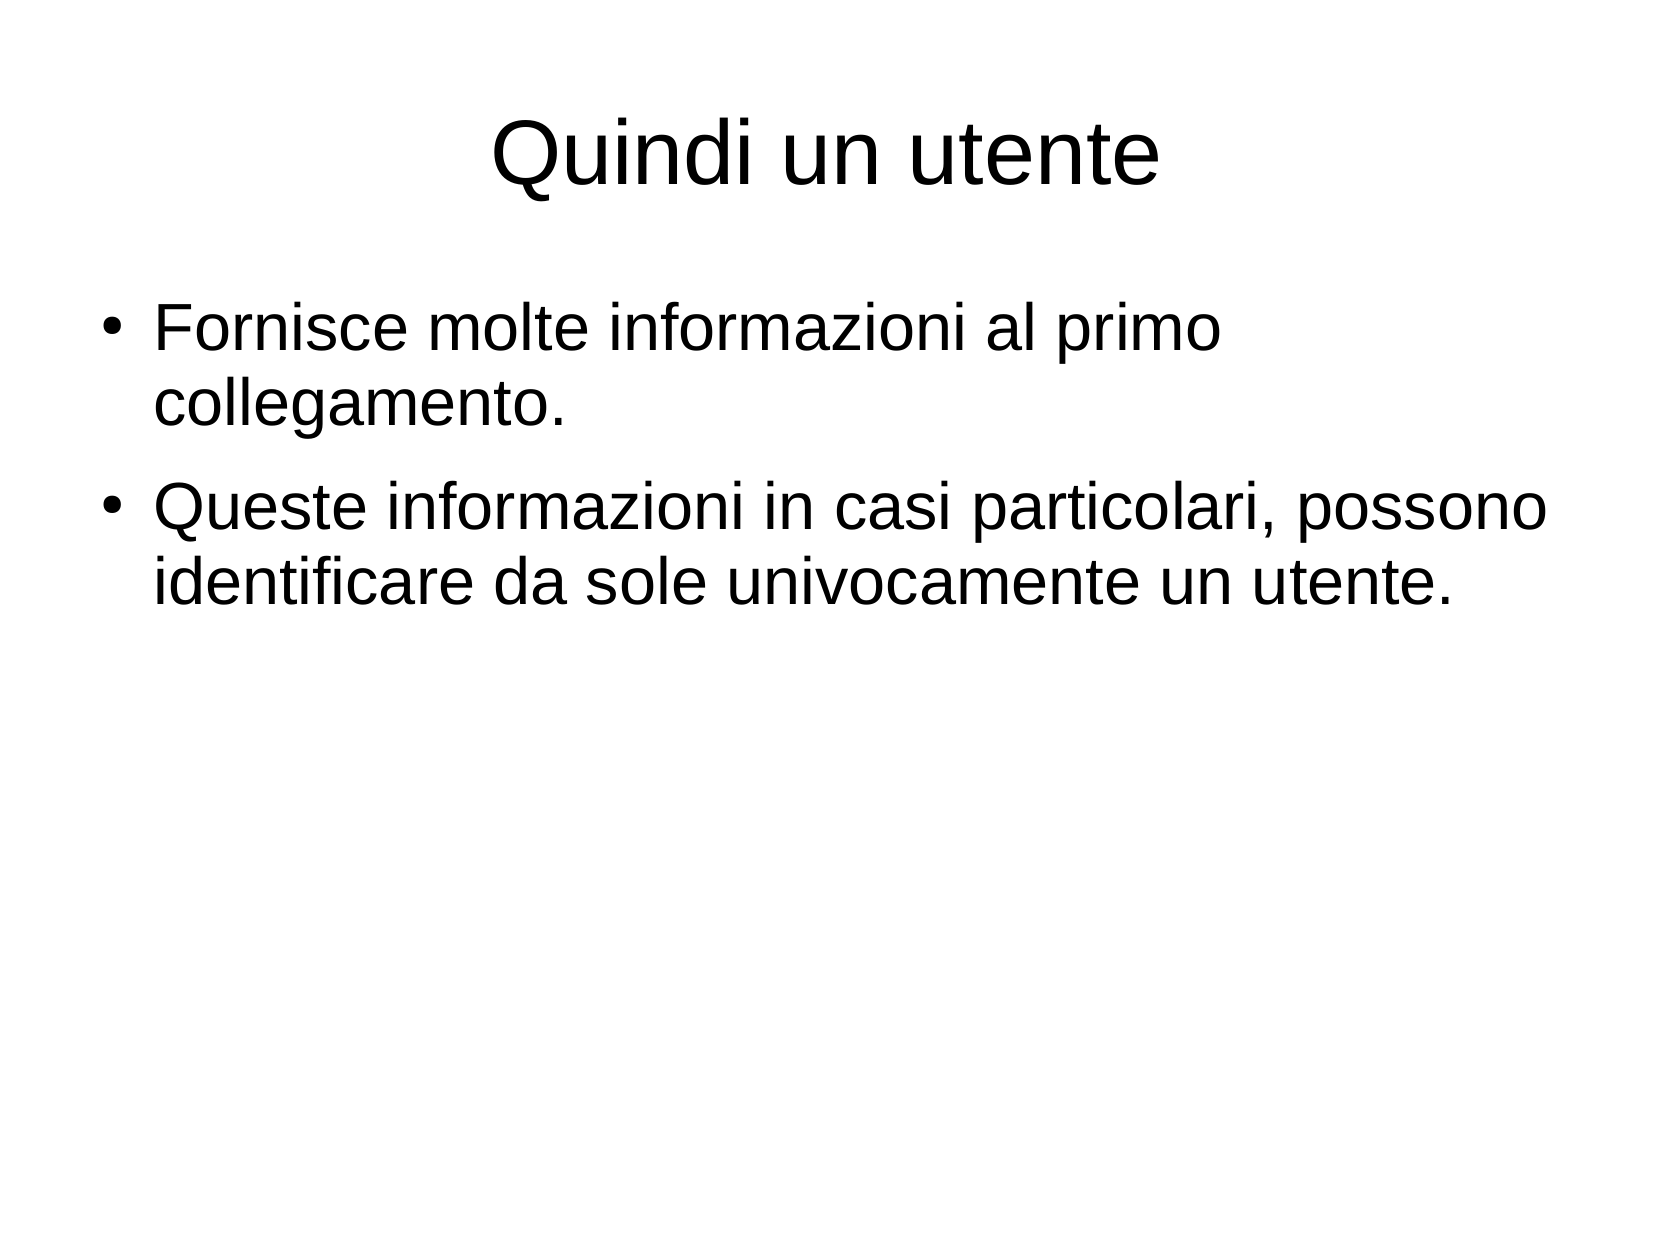

# Quindi un utente
Fornisce molte informazioni al primo collegamento.
Queste informazioni in casi particolari, possono identificare da sole univocamente un utente.